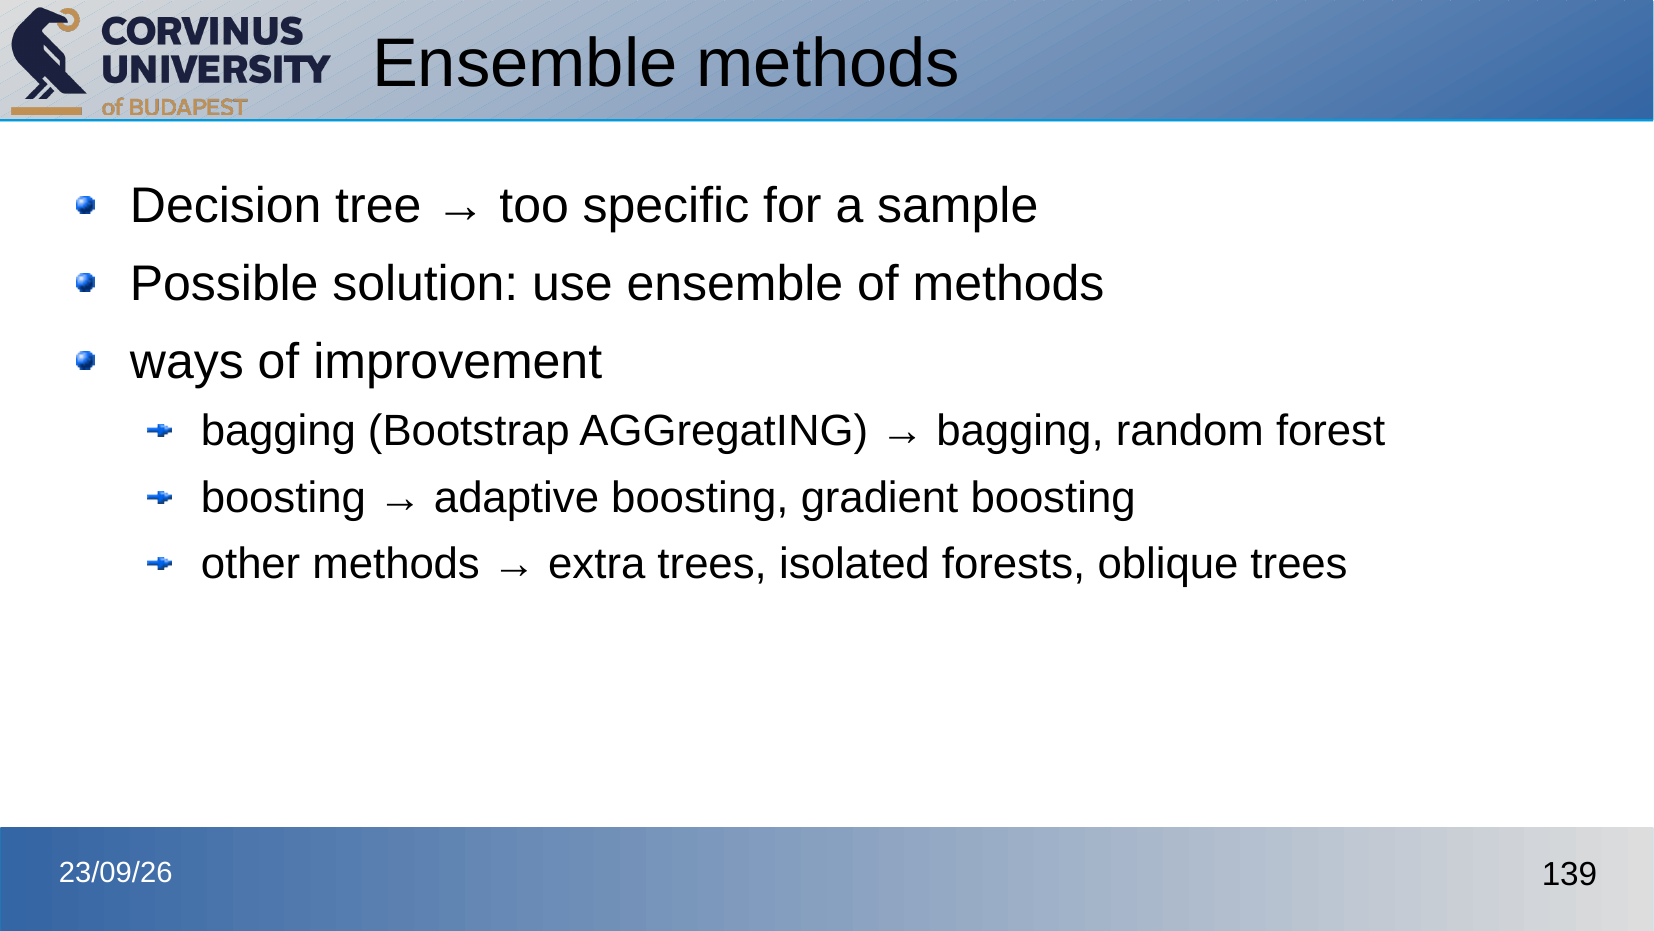

# Ensemble methods
Decision tree → too specific for a sample
Possible solution: use ensemble of methods
ways of improvement
bagging (Bootstrap AGGregatING) → bagging, random forest
boosting → adaptive boosting, gradient boosting
other methods → extra trees, isolated forests, oblique trees